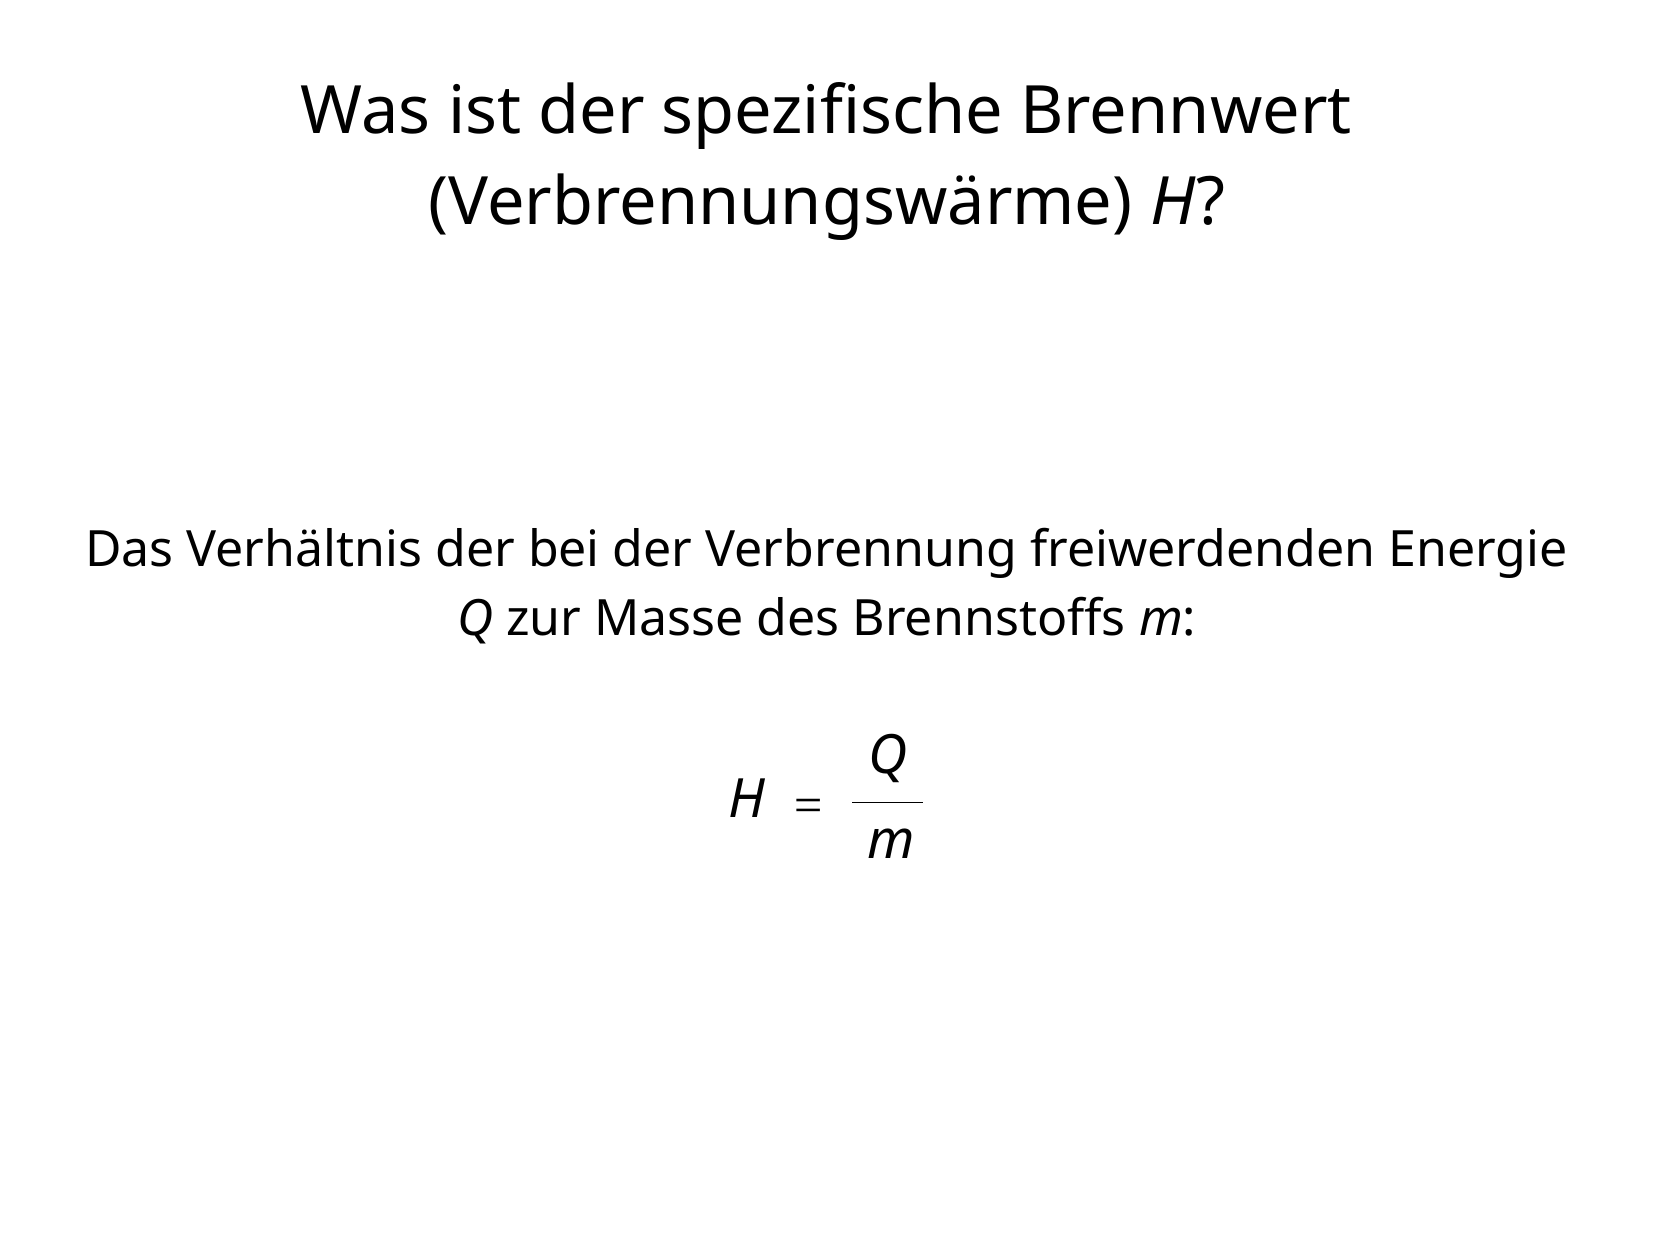

# Was ist der spezifische Brennwert (Verbrennungswärme) H?
Das Verhältnis der bei der Verbrennung freiwerdenden Energie Q zur Masse des Brennstoffs m: